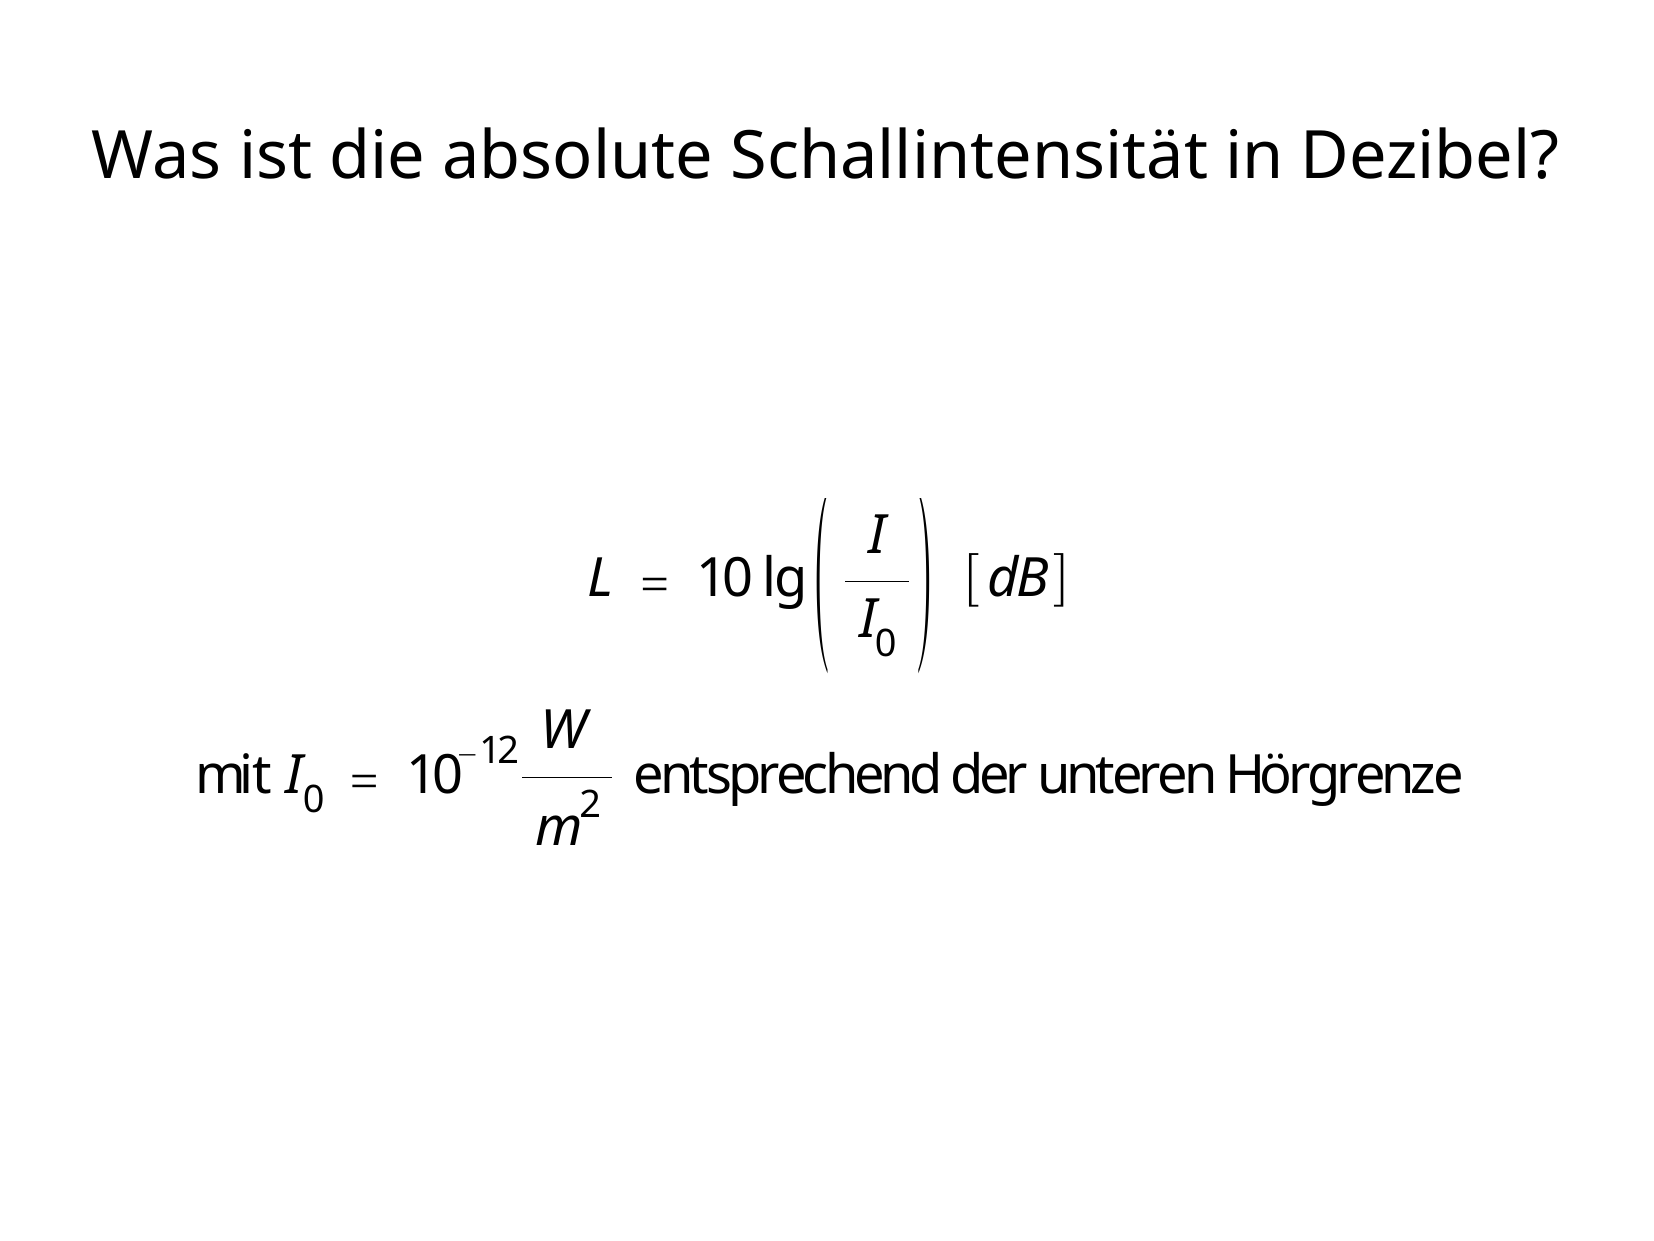

# Was ist die absolute Schallintensität in Dezibel?